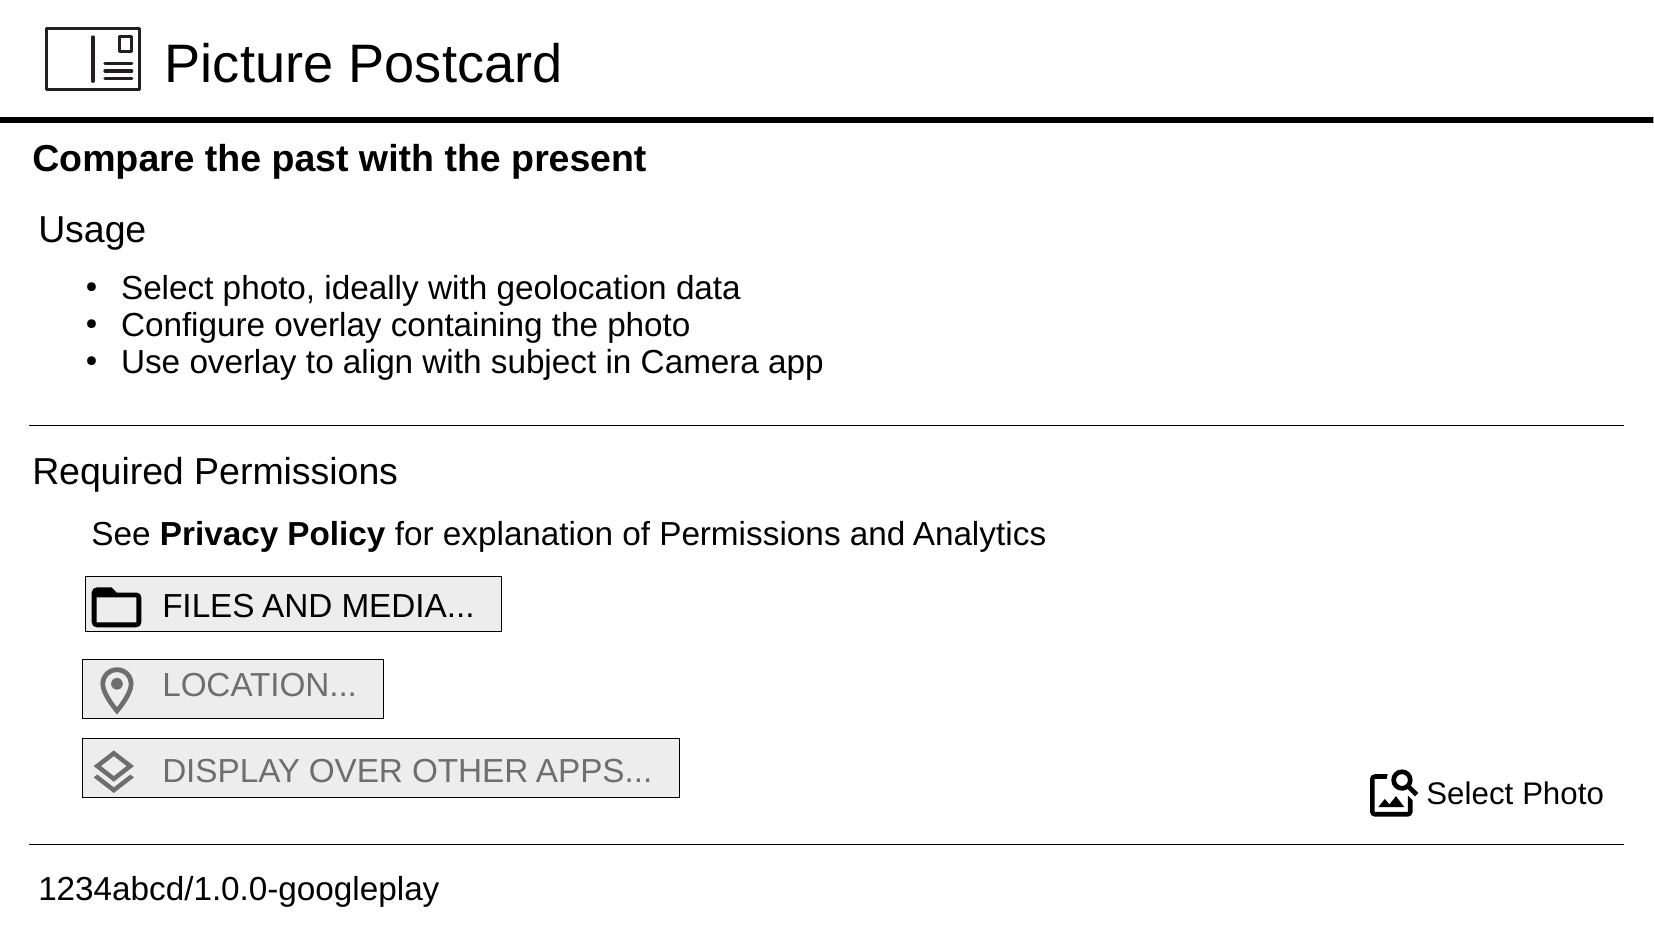

Picture Postcard
Compare the past with the present
Usage
Select photo, ideally with geolocation data
Configure overlay containing the photo
Use overlay to align with subject in Camera app
Required Permissions
See Privacy Policy for explanation of Permissions and Analytics
FILES AND MEDIA...
READ_EXTERNAL_STORAGE
ACCESS_MEDIA_LOCATION
LOCATION...
ACCESS_FINE_LOCATION
SYSTEM_ALERT_WINDOW
DISPLAY OVER OTHER APPS...
Select Photo
1234abcd/1.0.0-googleplay